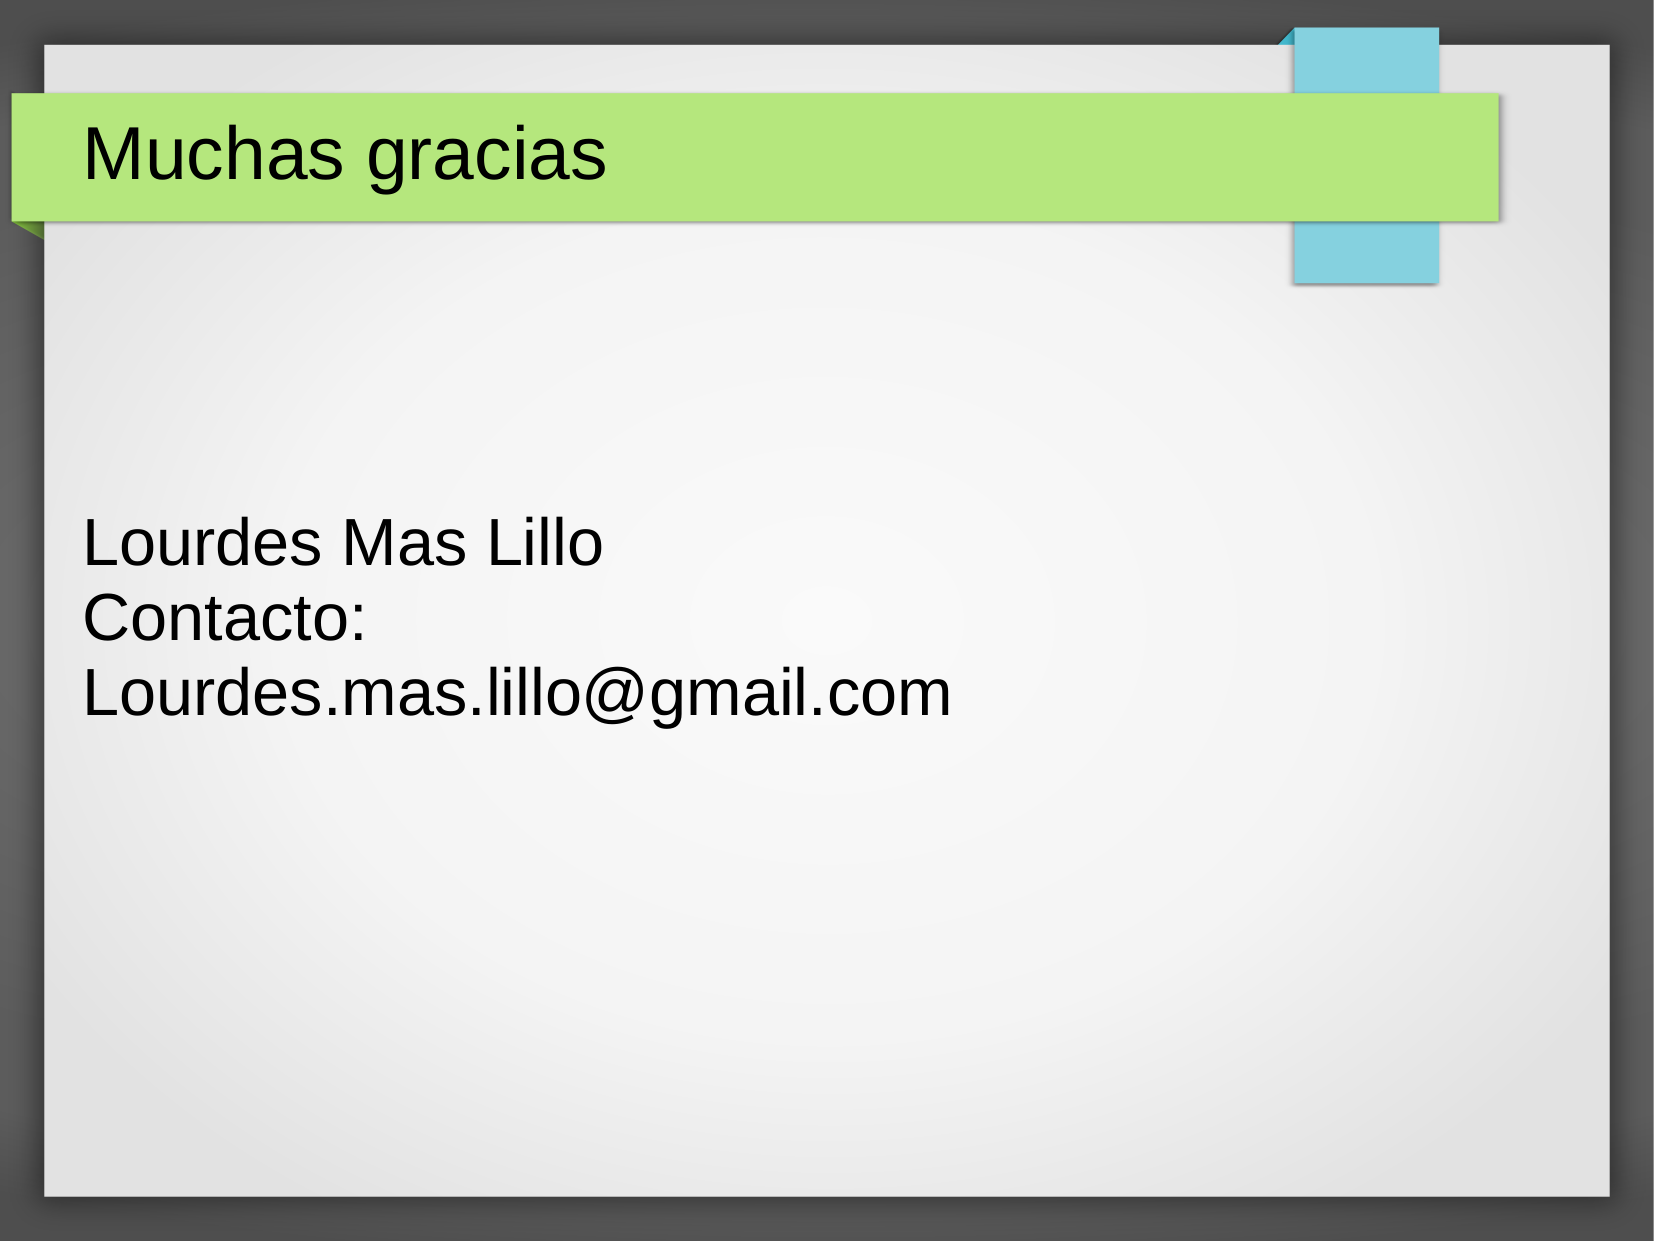

# Muchas gracias
Lourdes Mas Lillo
Contacto:
Lourdes.mas.lillo@gmail.com